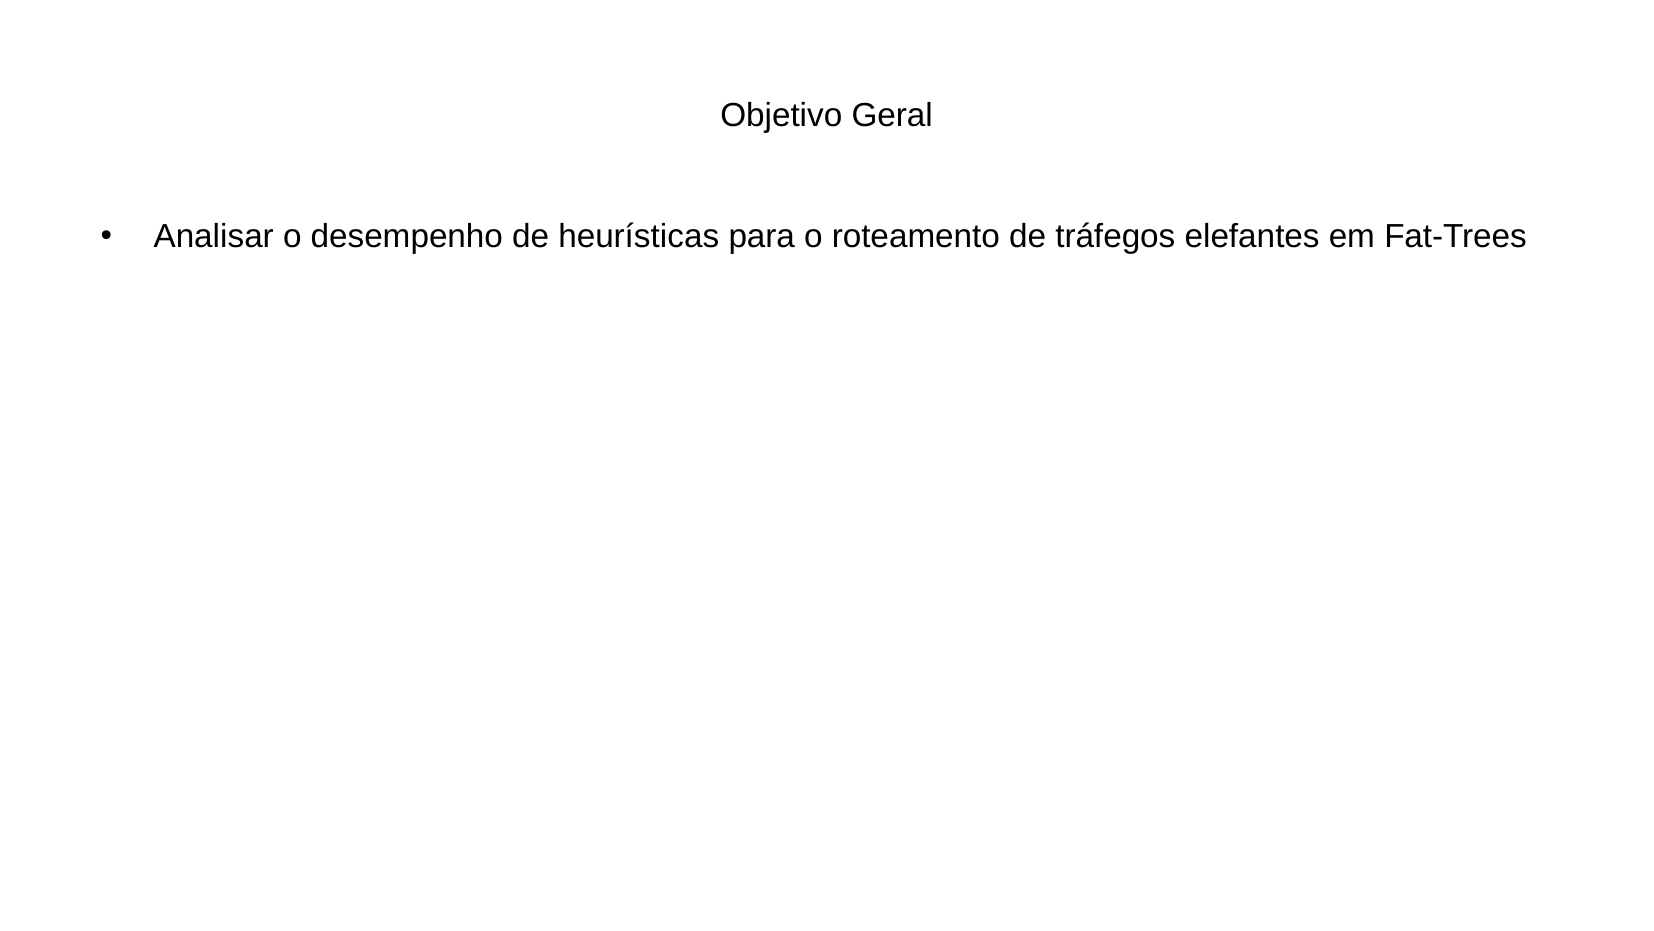

# Objetivo Geral
Analisar o desempenho de heurísticas para o roteamento de tráfegos elefantes em Fat-Trees